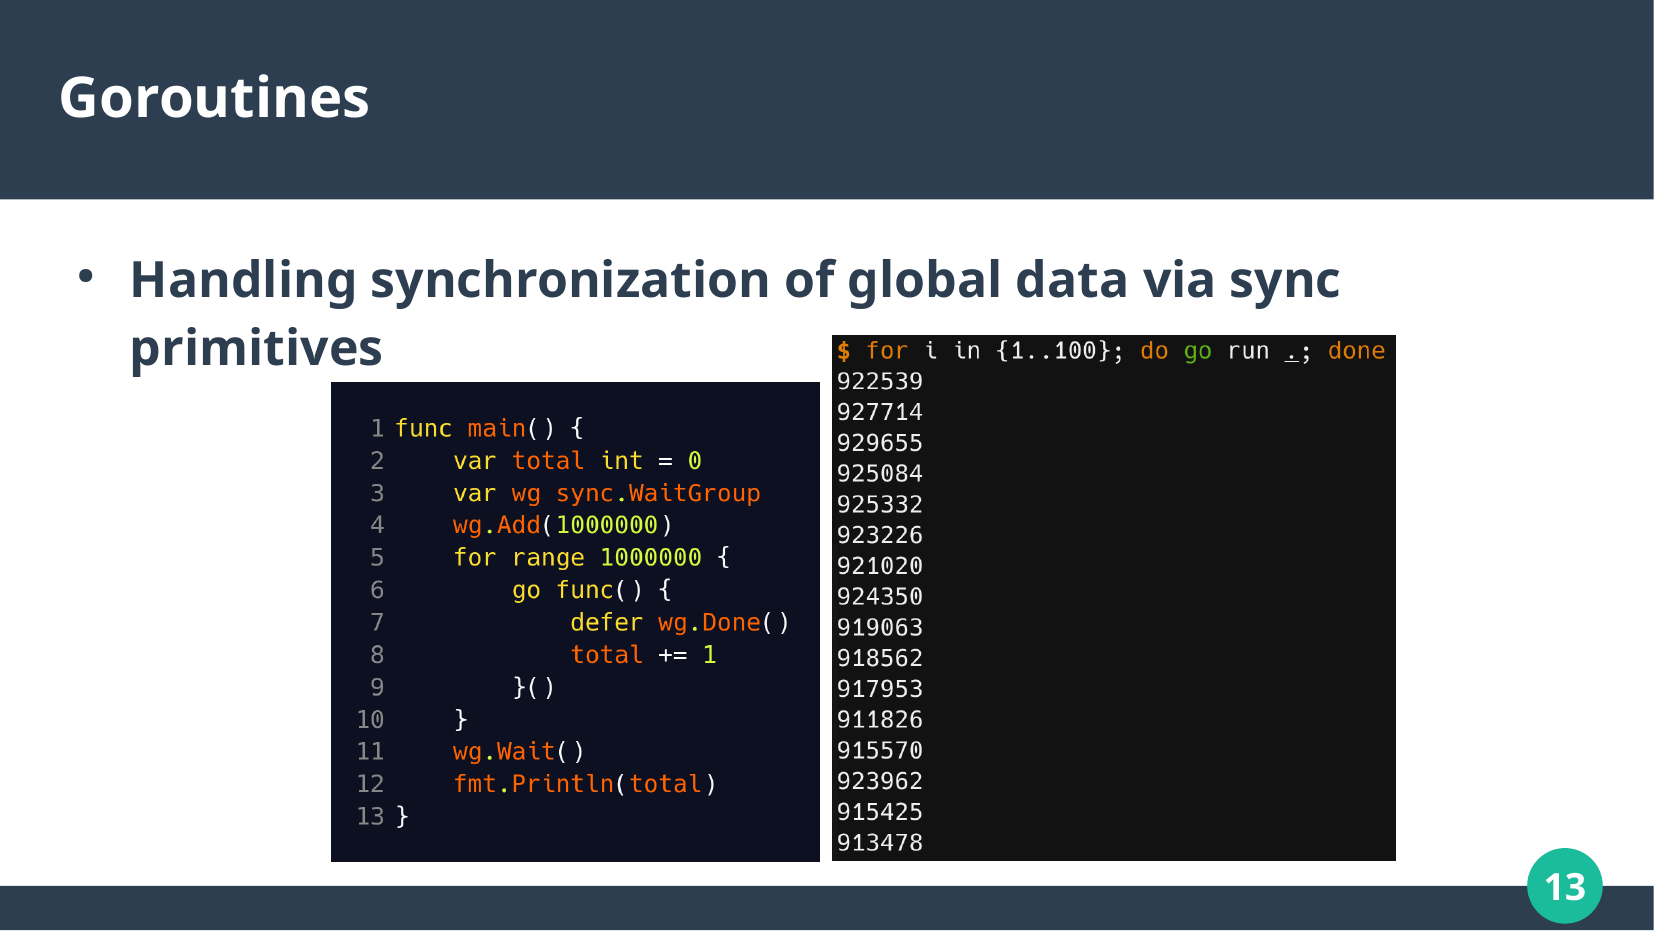

# Goroutines
Handling synchronization of global data via sync primitives